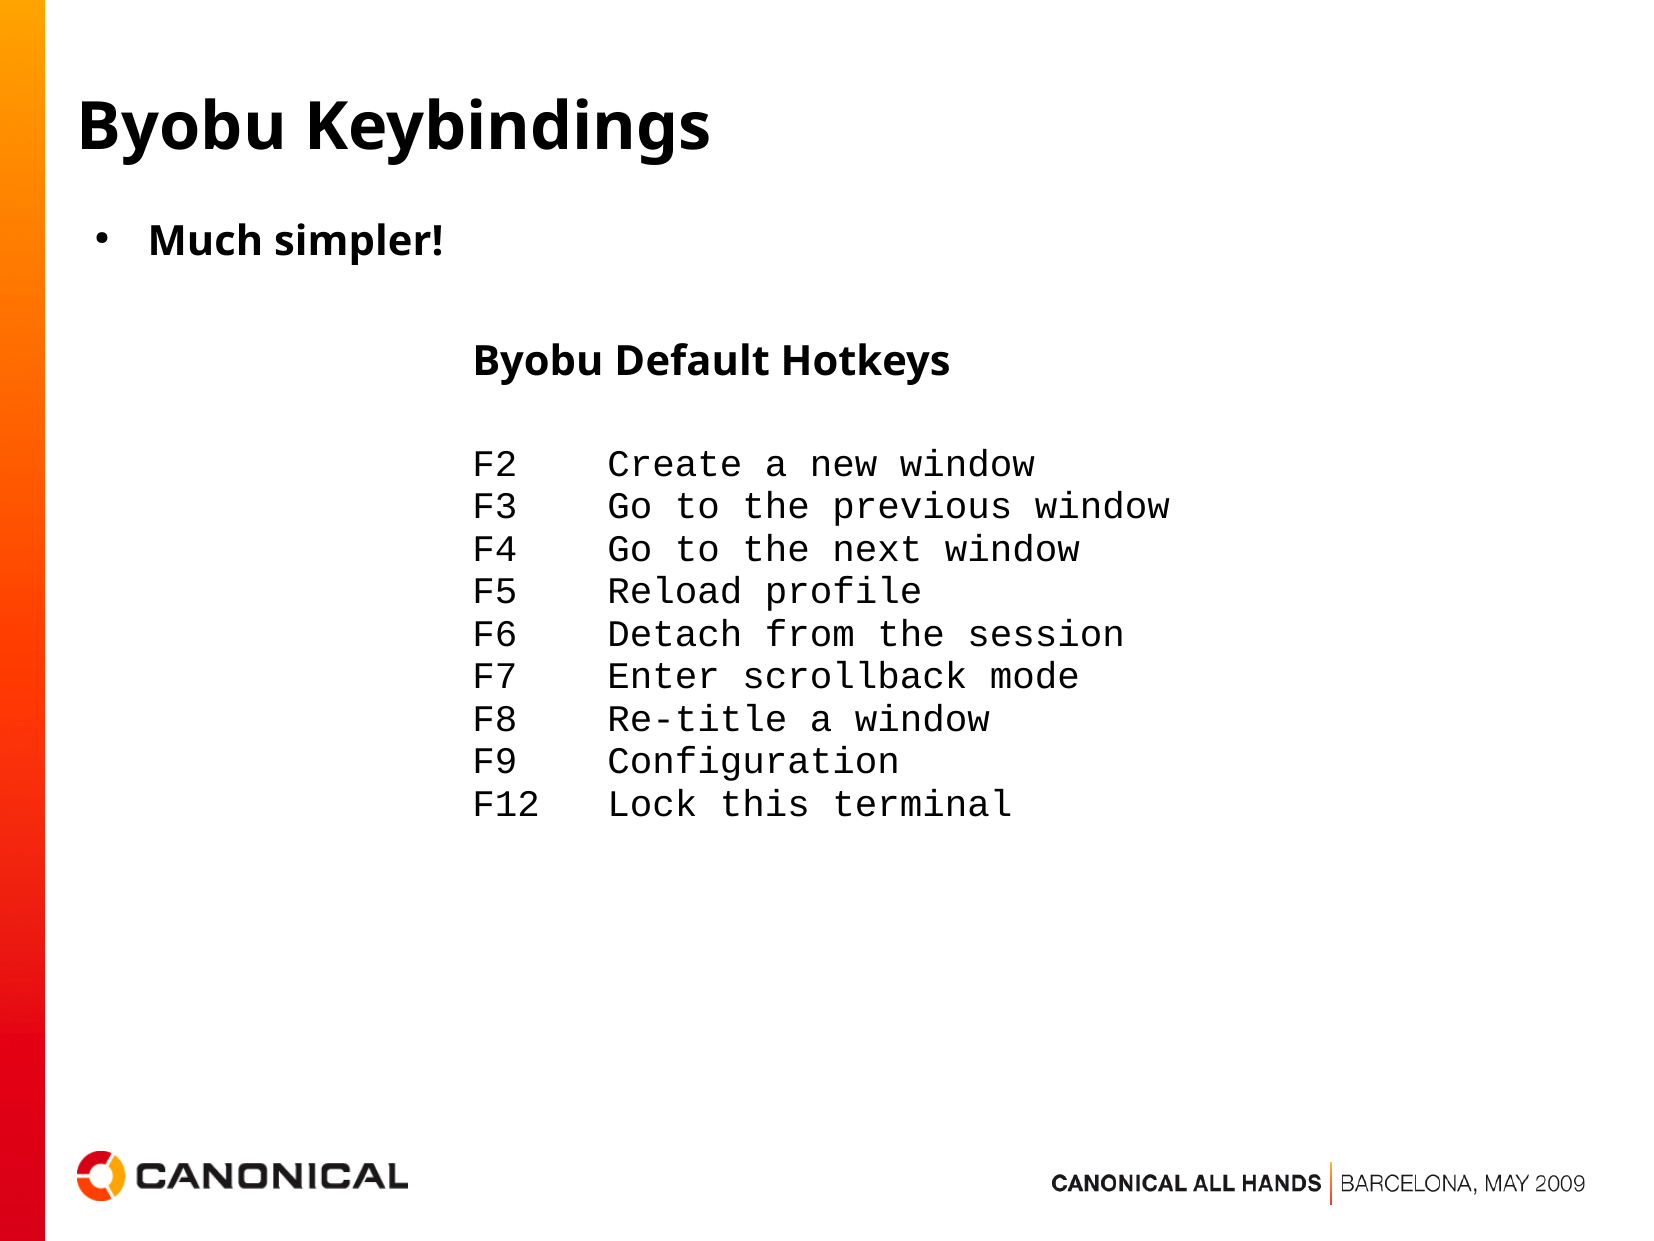

# Byobu Keybindings
Much simpler!
Byobu Default Hotkeys
F2 Create a new window
F3 Go to the previous window
F4 Go to the next window
F5 Reload profile
F6 Detach from the session
F7 Enter scrollback mode
F8 Re-title a window
F9 Configuration
F12 Lock this terminal